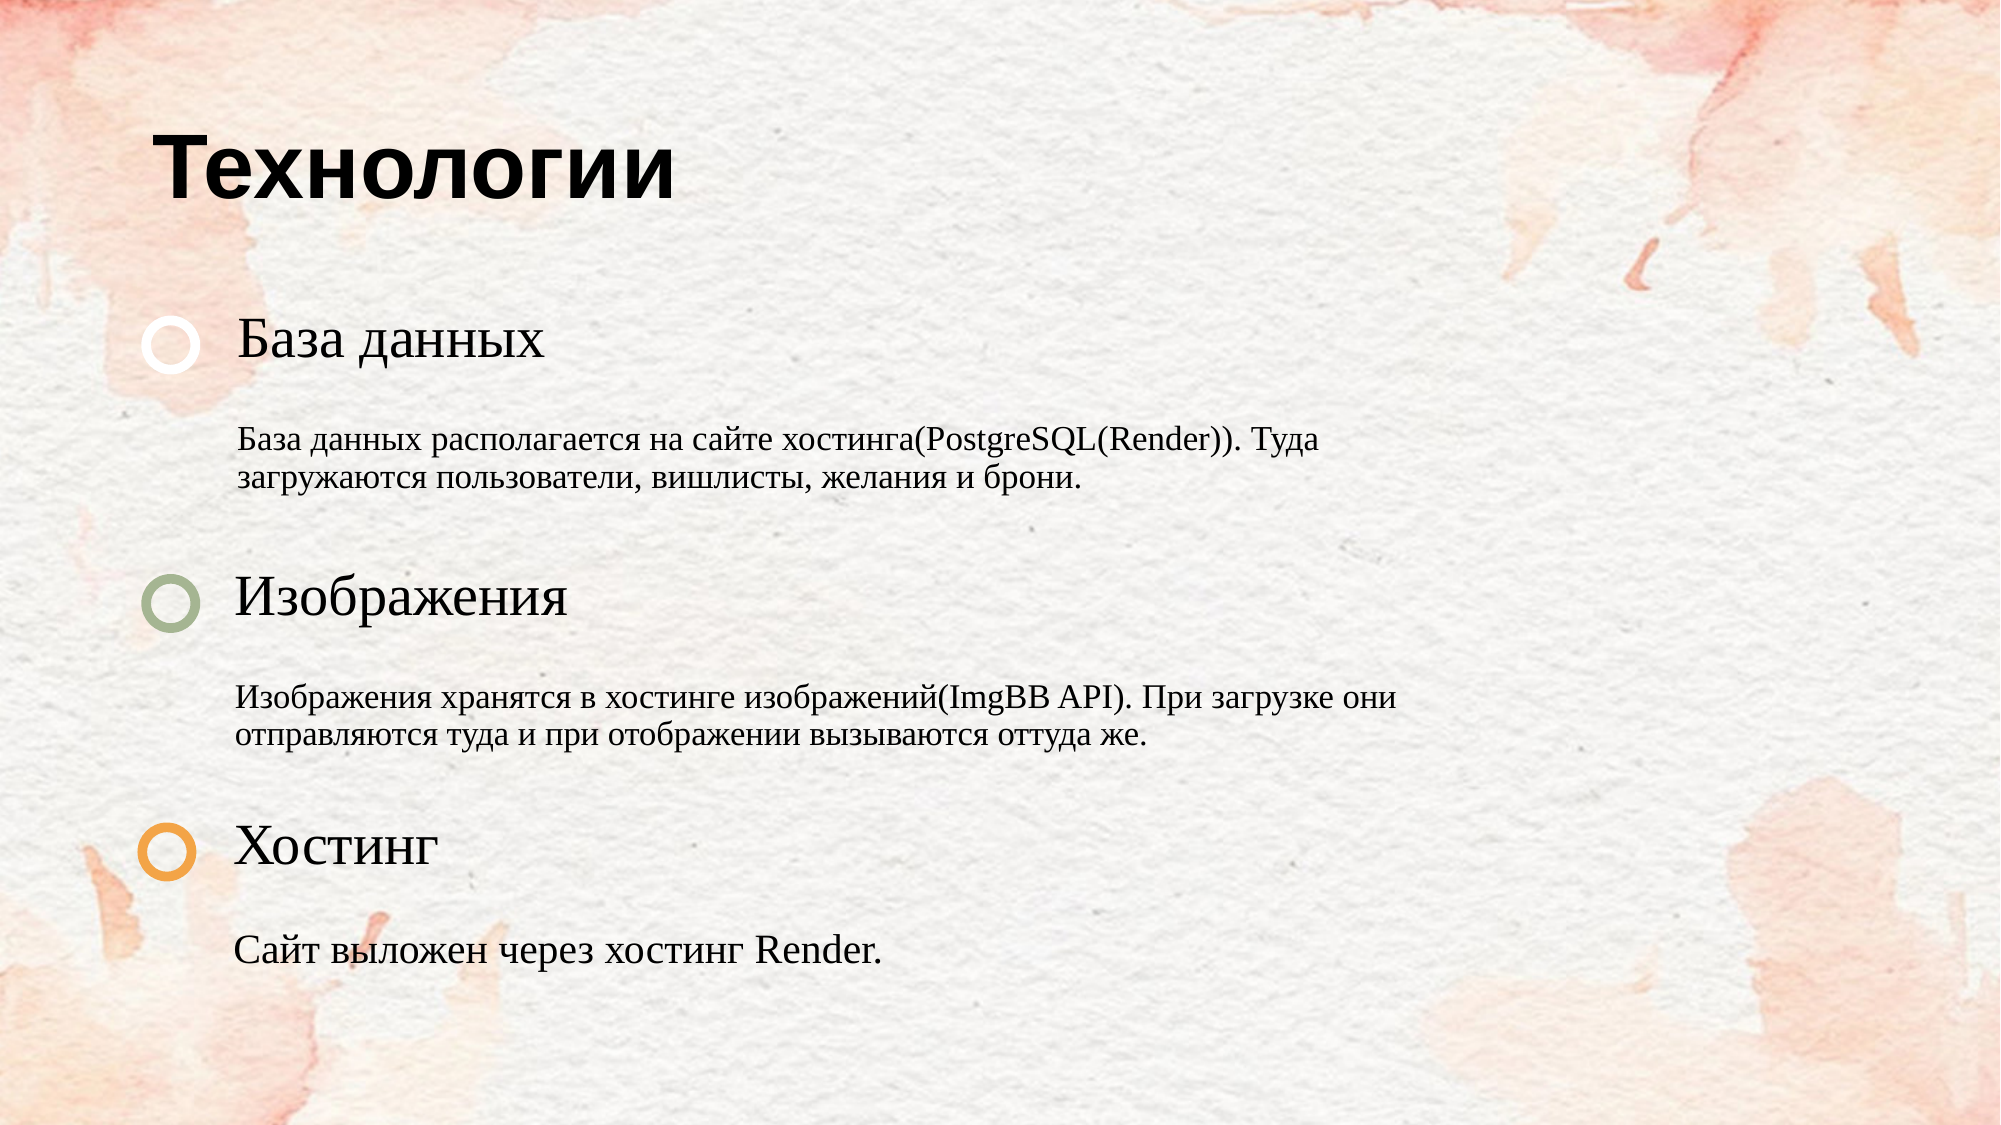

# Технологии
База данных
База данных располагается на сайте хостинга(PostgreSQL(Render)). Туда загружаются пользователи, вишлисты, желания и брони.
Изображения
Изображения хранятся в хостинге изображений(ImgBB API). При загрузке они отправляются туда и при отображении вызываются оттуда же.
Хостинг
Сайт выложен через хостинг Render.